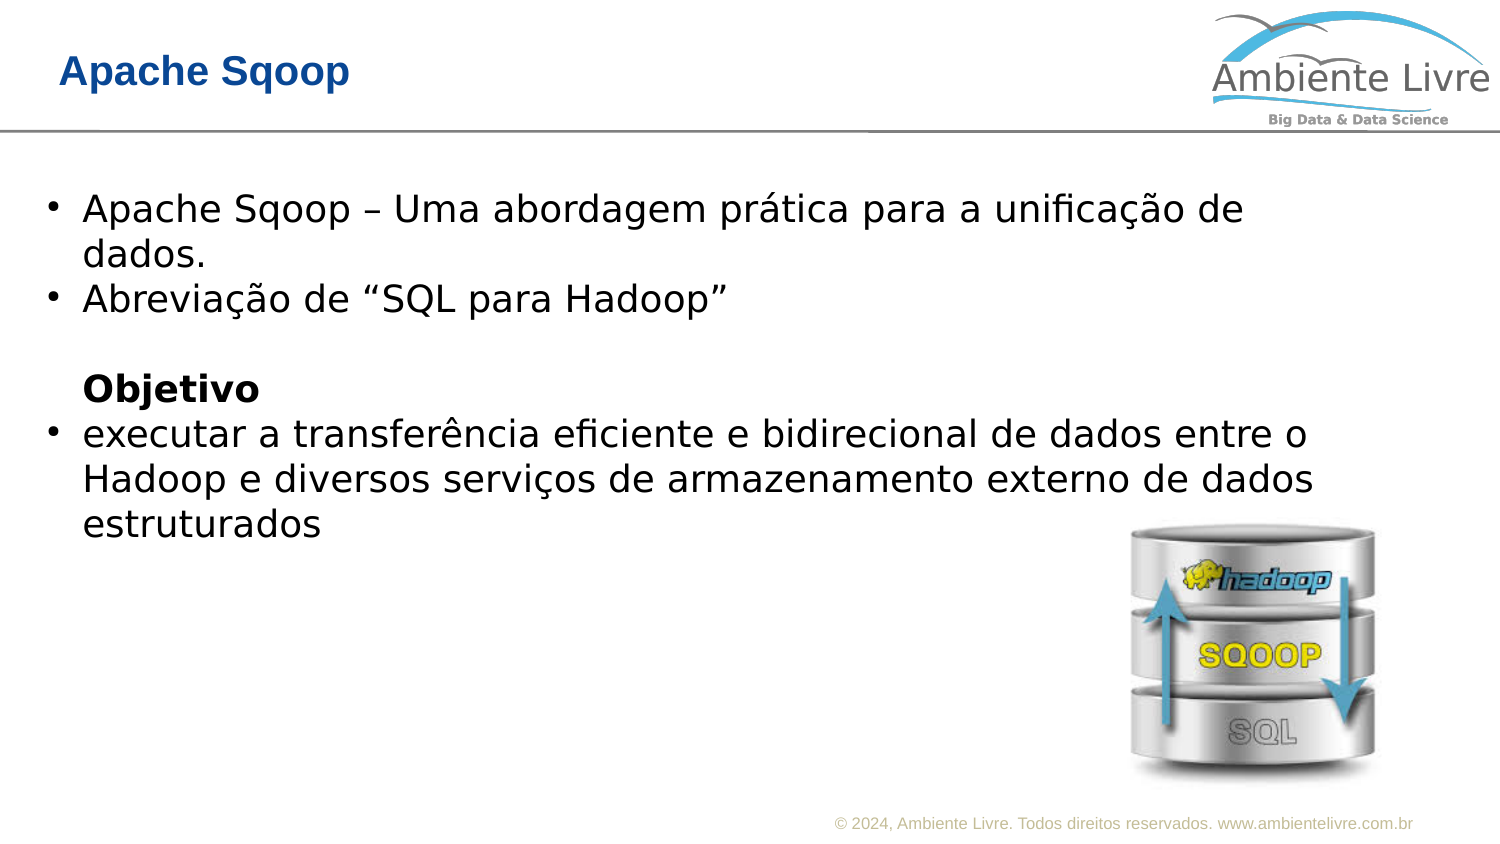

# Apache Sqoop
Apache Sqoop – Uma abordagem prática para a unificação de dados.
Abreviação de “SQL para Hadoop”
Objetivo
executar a transferência eficiente e bidirecional de dados entre o
Hadoop e diversos serviços de armazenamento externo de dados estruturados